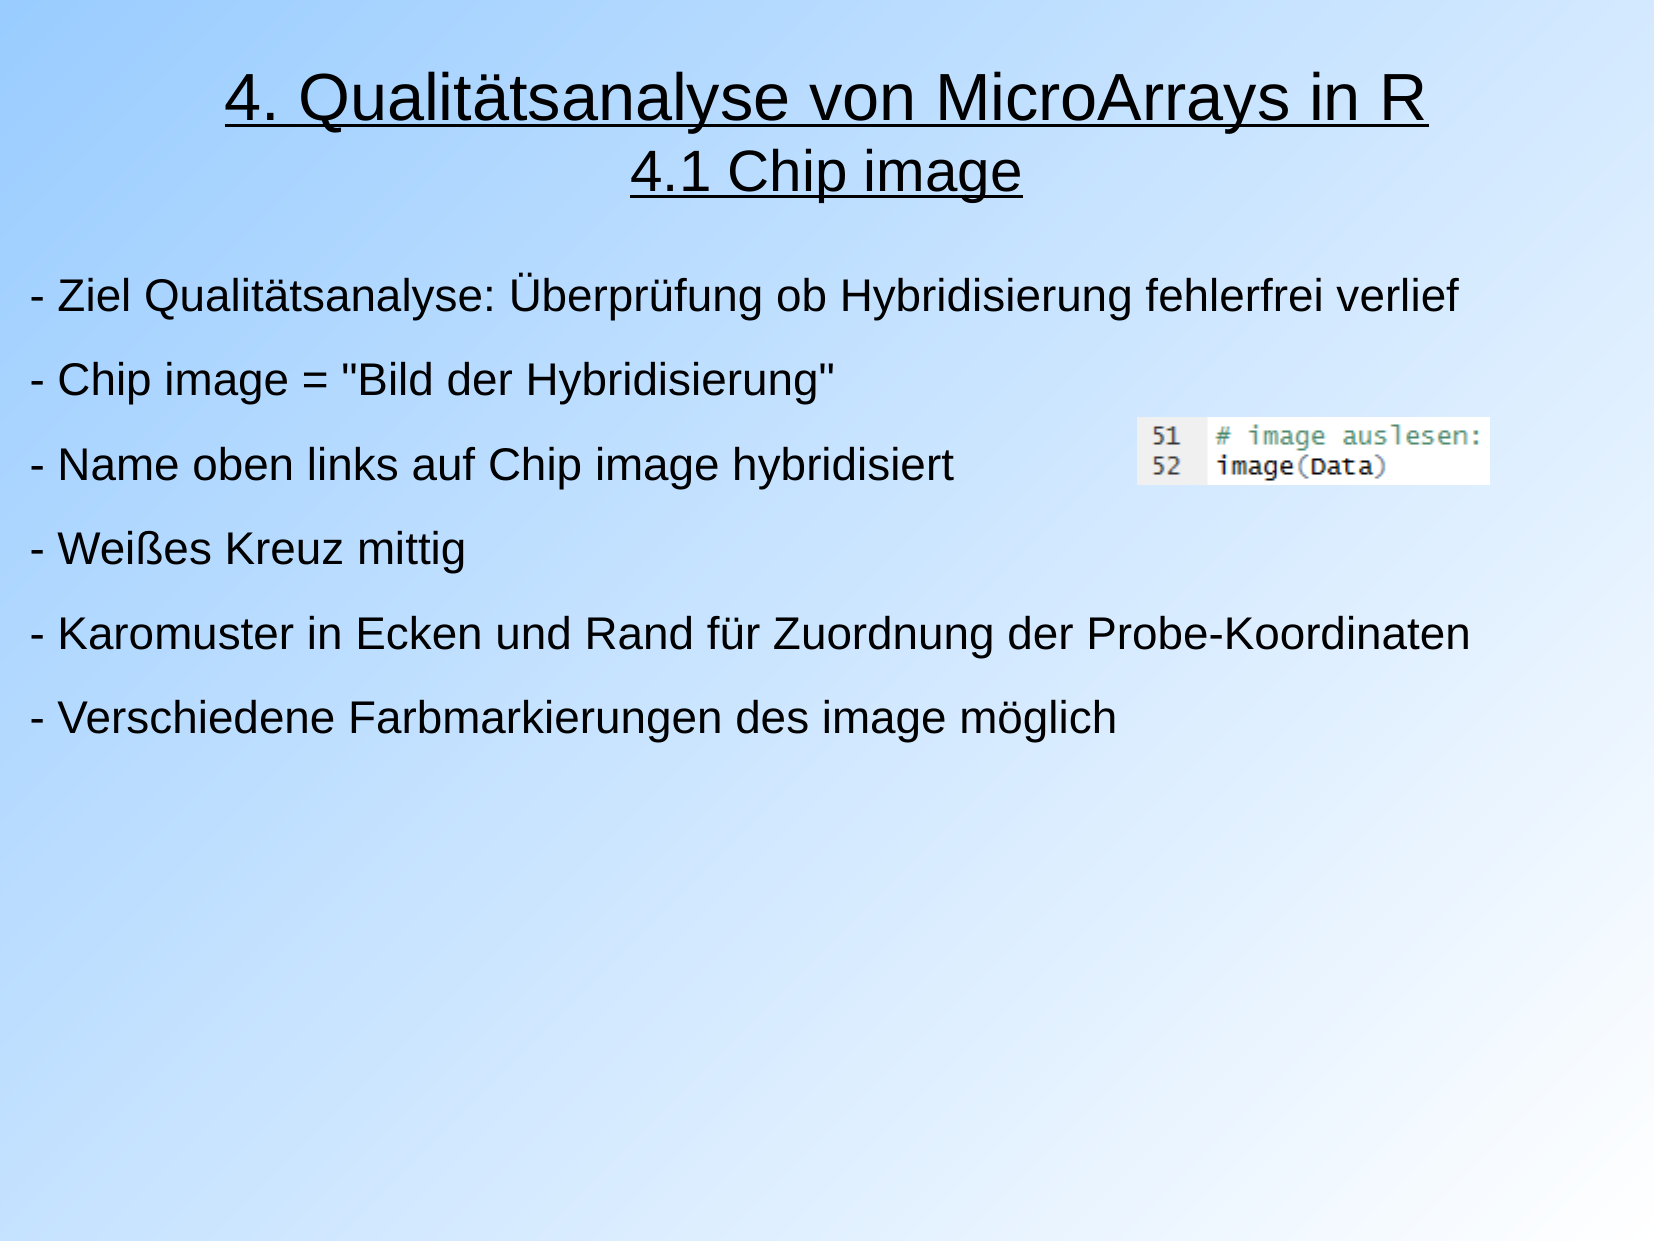

# 4. Qualitätsanalyse von MicroArrays in R 4.1 Chip image
- Ziel Qualitätsanalyse: Überprüfung ob Hybridisierung fehlerfrei verlief
- Chip image = "Bild der Hybridisierung"
- Name oben links auf Chip image hybridisiert
- Weißes Kreuz mittig
- Karomuster in Ecken und Rand für Zuordnung der Probe-Koordinaten
- Verschiedene Farbmarkierungen des image möglich